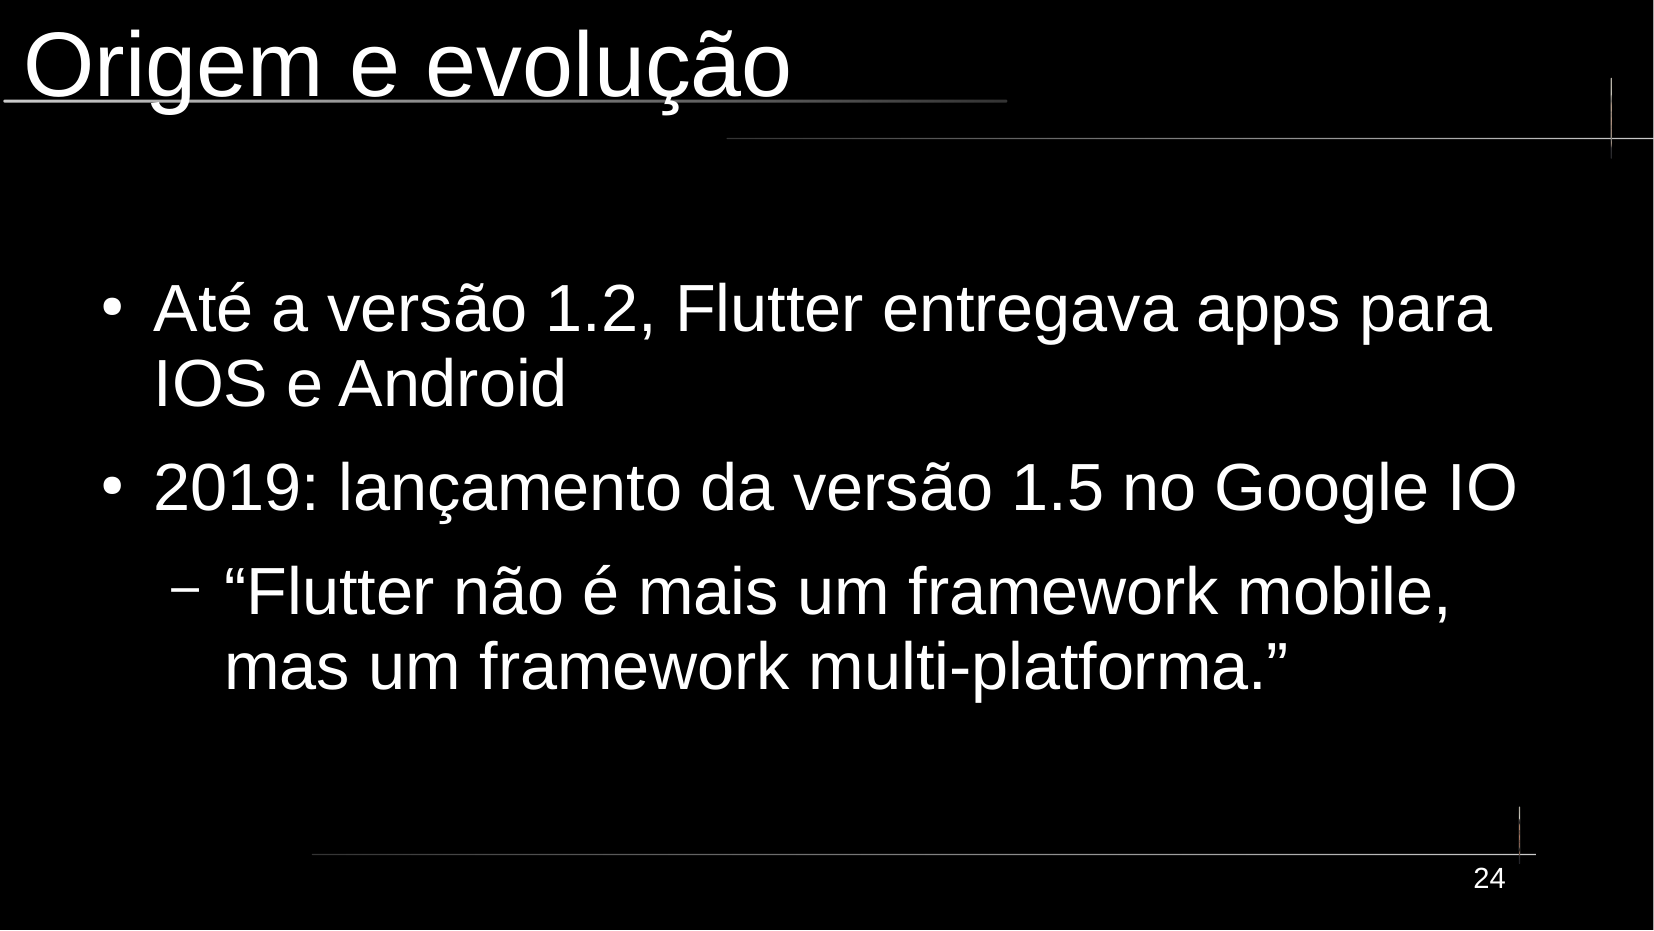

# Origem e evolução
Até a versão 1.2, Flutter entregava apps para IOS e Android
2019: lançamento da versão 1.5 no Google IO
“Flutter não é mais um framework mobile, mas um framework multi-platforma.”
24